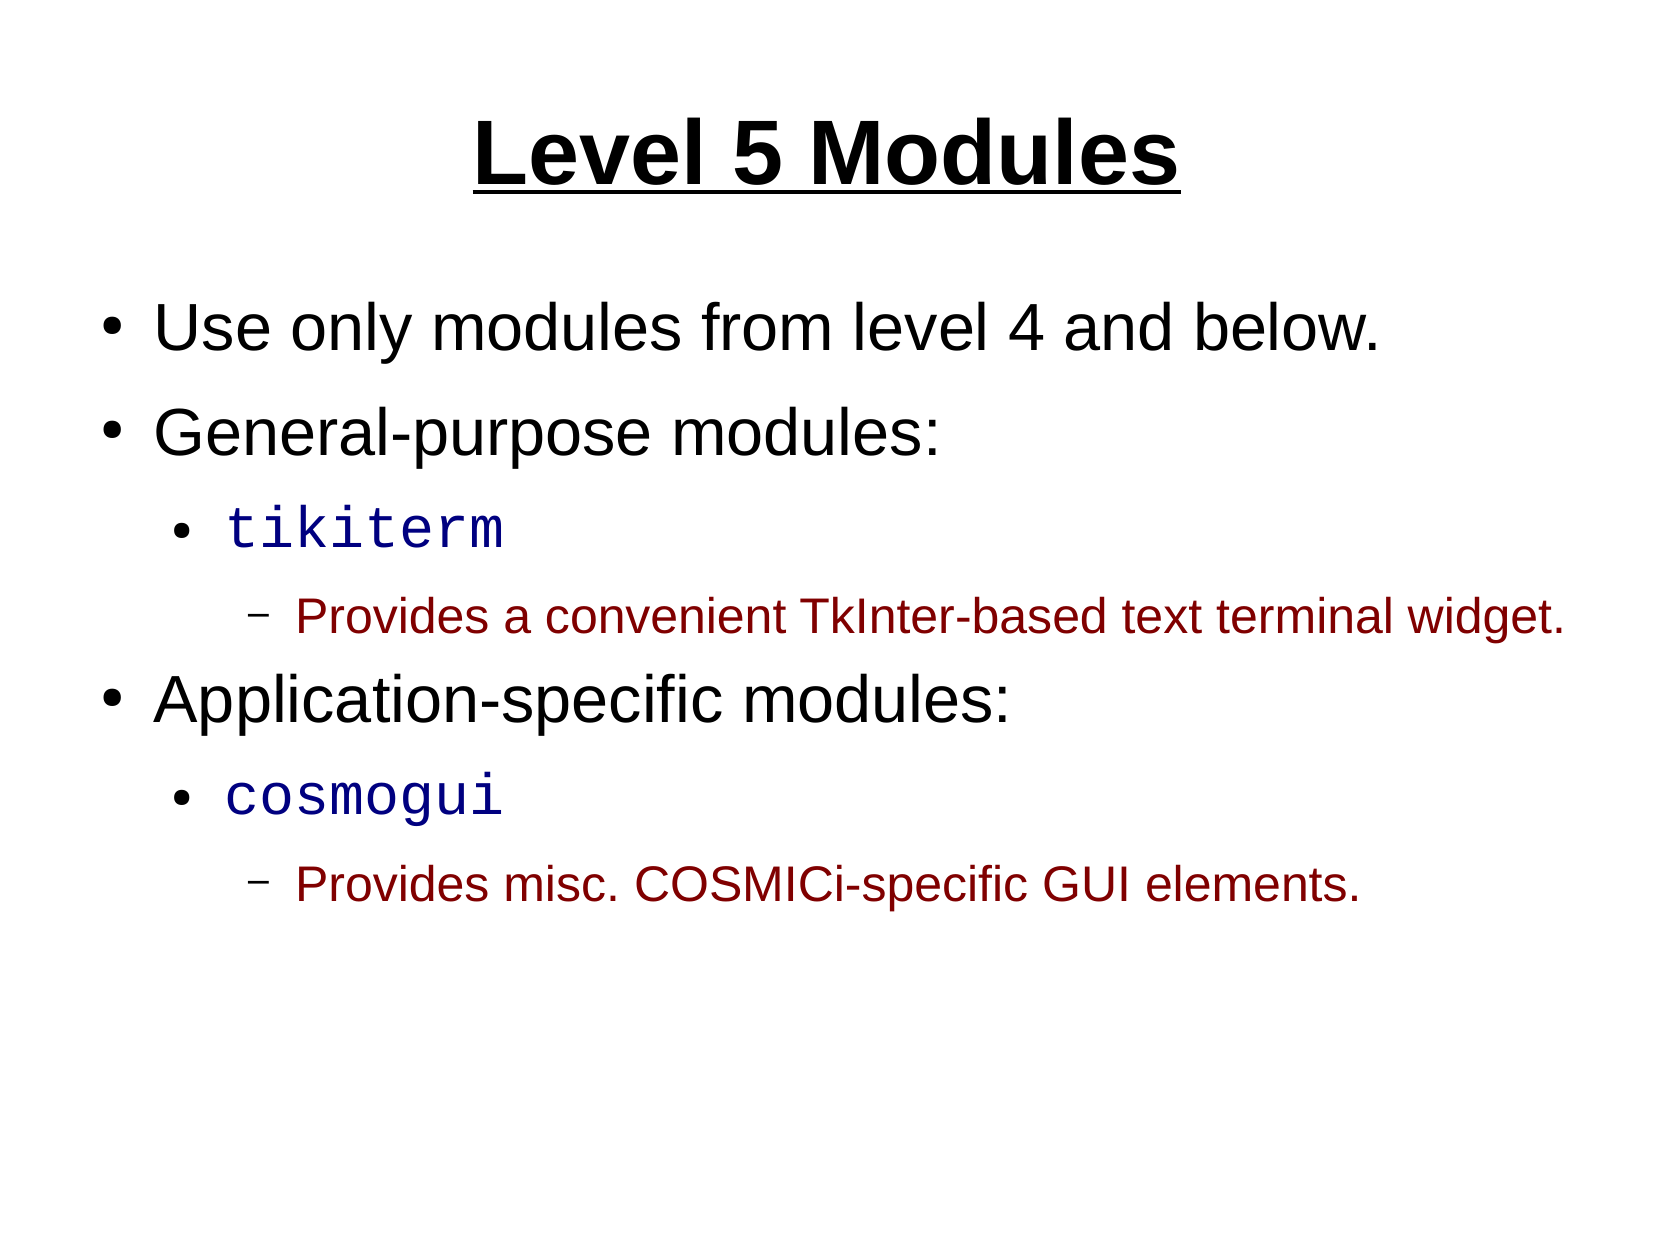

# Level 5 Modules
Use only modules from level 4 and below.
General-purpose modules:
tikiterm
Provides a convenient TkInter-based text terminal widget.
Application-specific modules:
cosmogui
Provides misc. COSMICi-specific GUI elements.